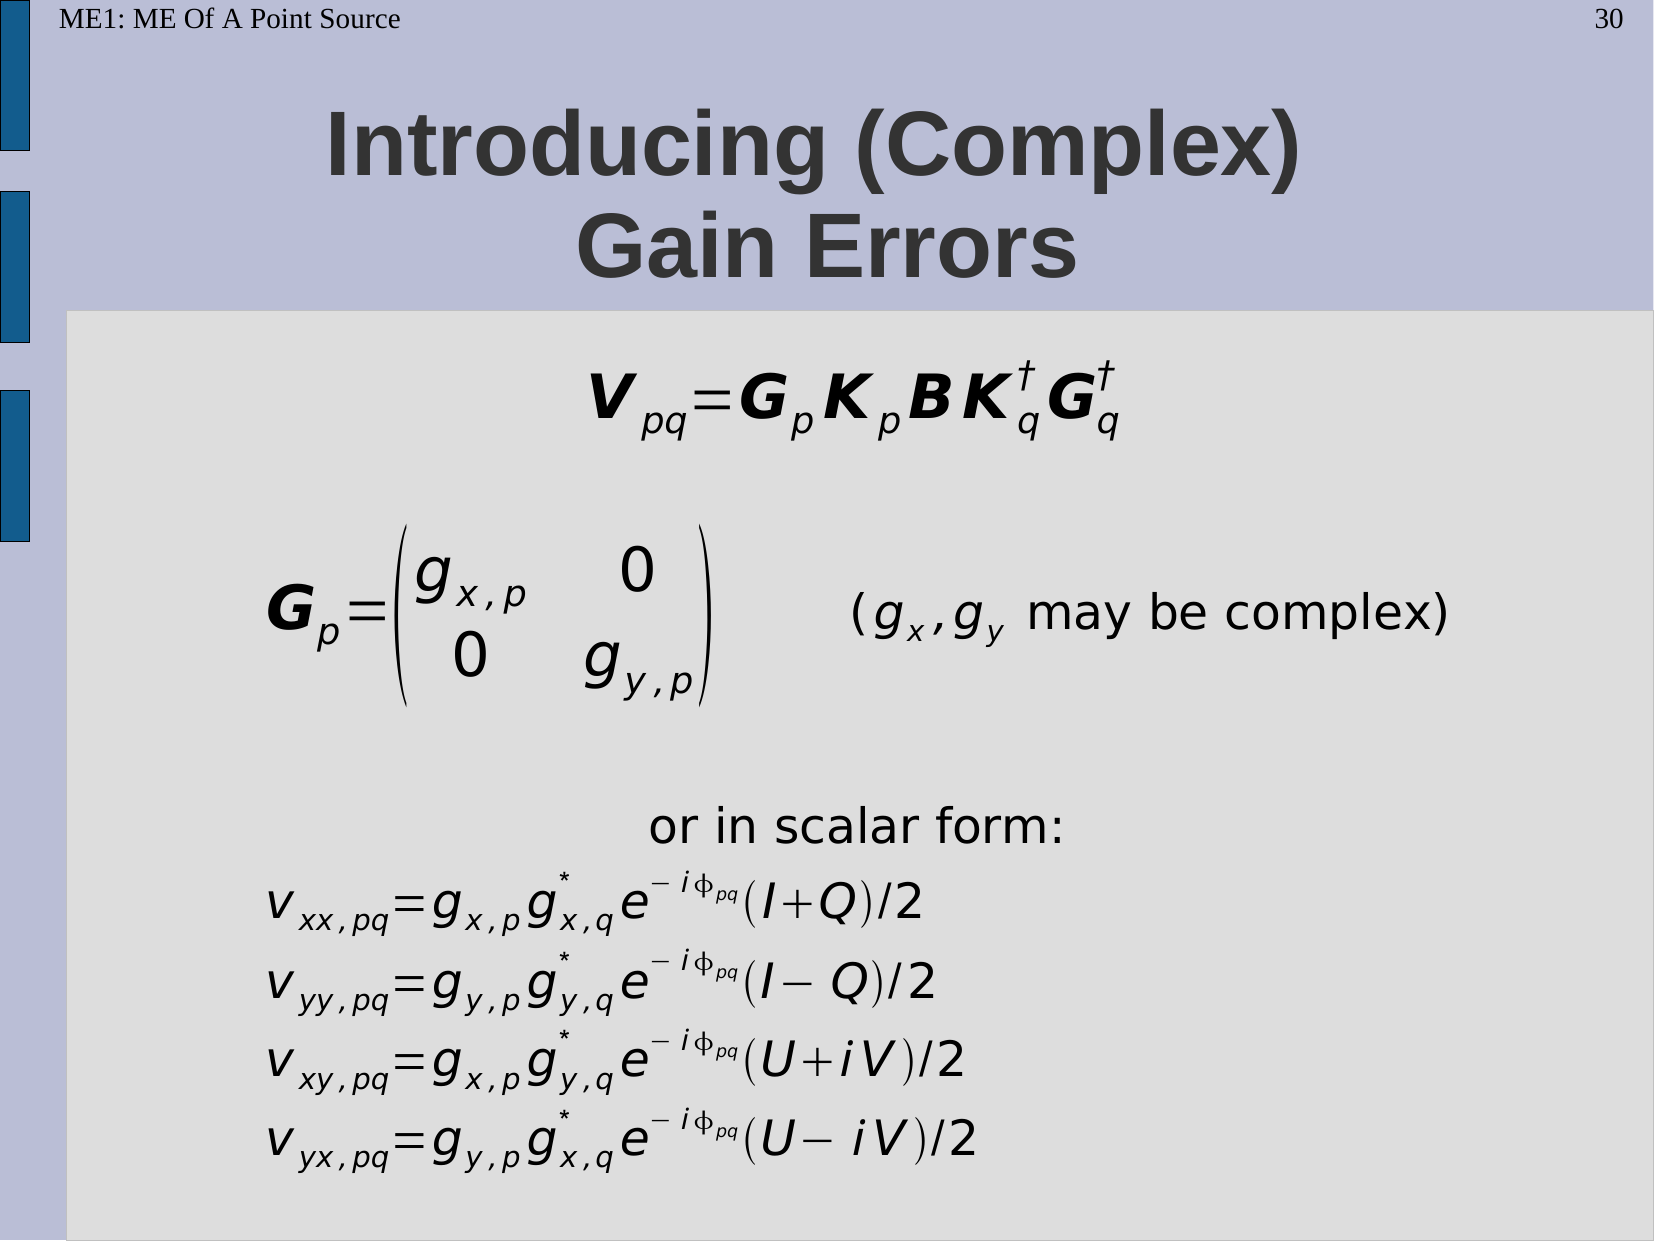

ME1: ME Of A Point Source
30
# Introducing (Complex) Gain Errors